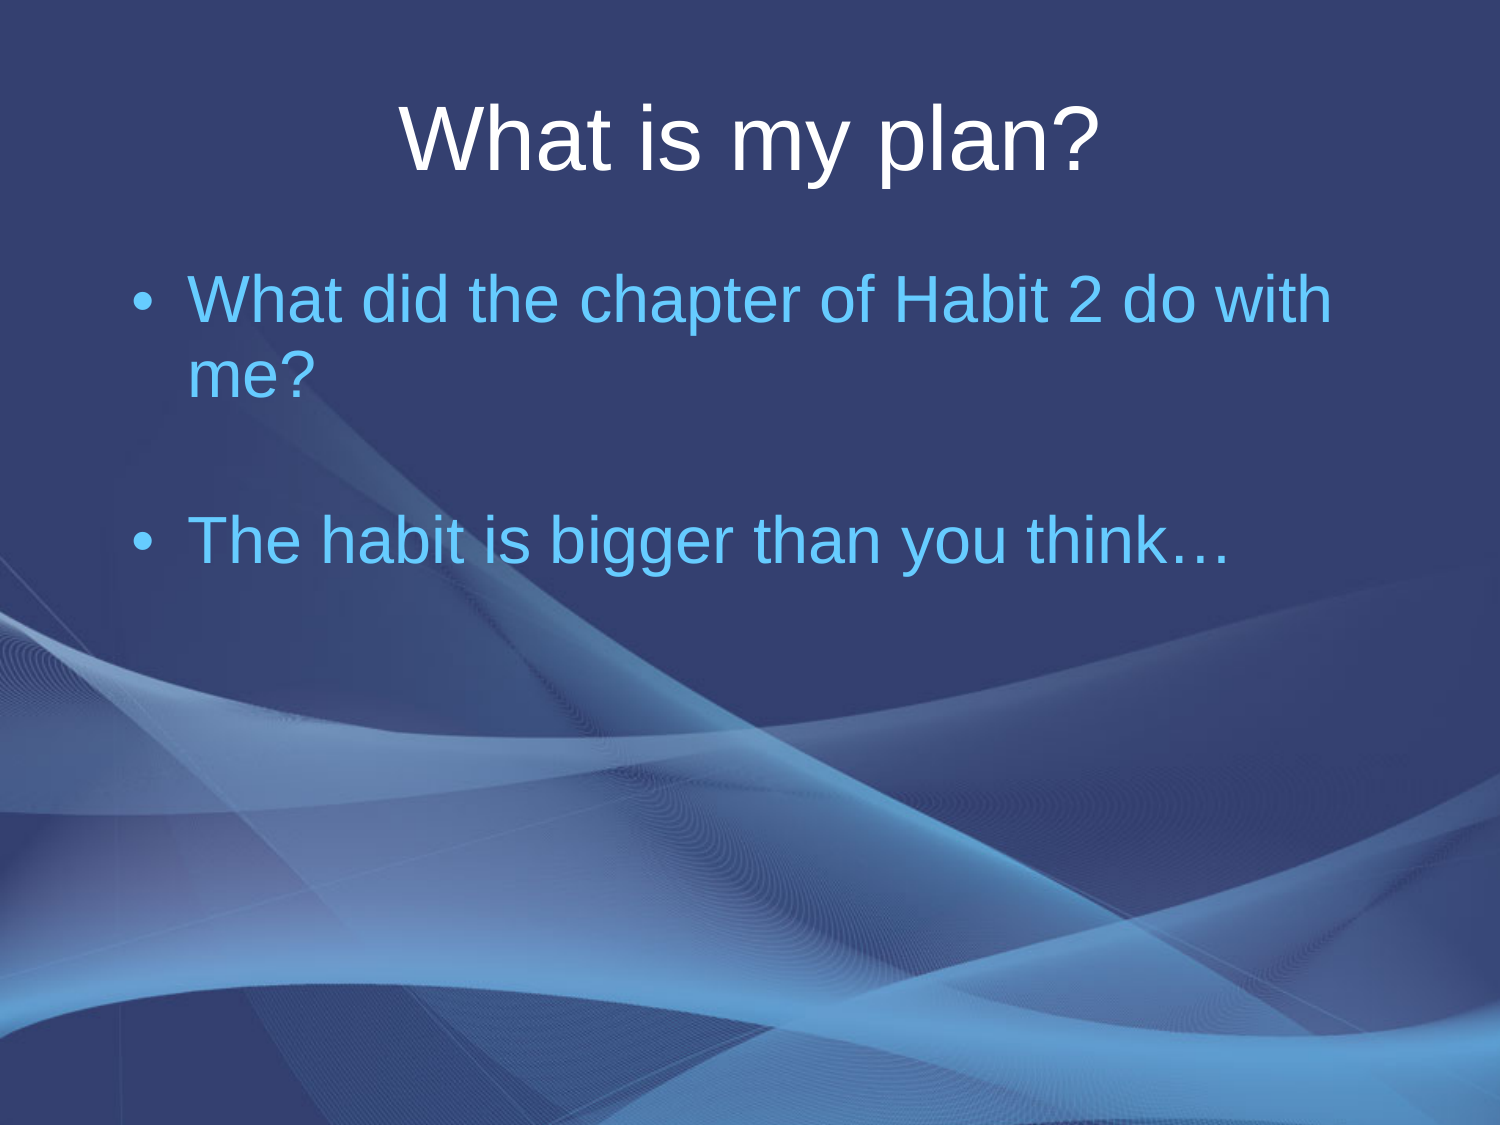

# What is my plan?
What did the chapter of Habit 2 do with me?
The habit is bigger than you think…